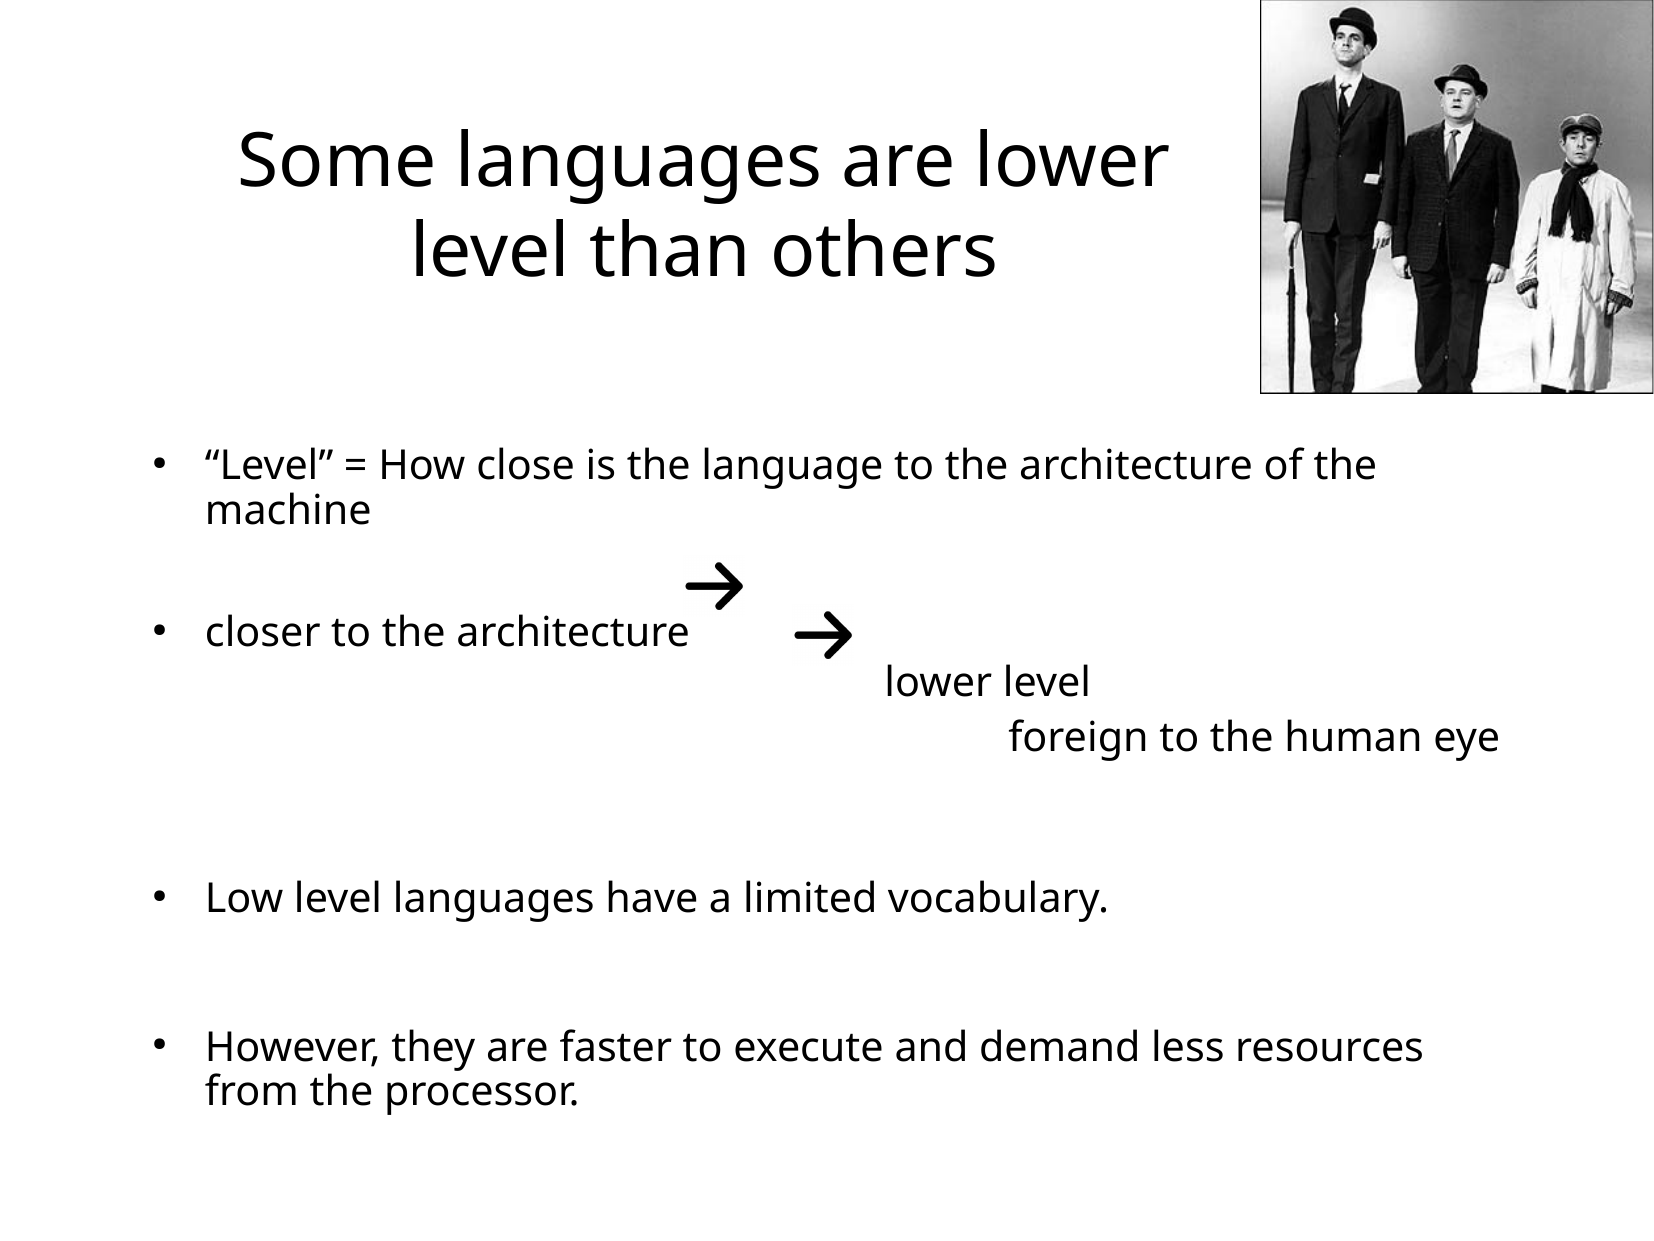

# Some languages are lower level than others
“Level” = How close is the language to the architecture of the machine
closer to the architecture
 lower level
 foreign to the human eye
Low level languages have a limited vocabulary.
However, they are faster to execute and demand less resources from the processor.